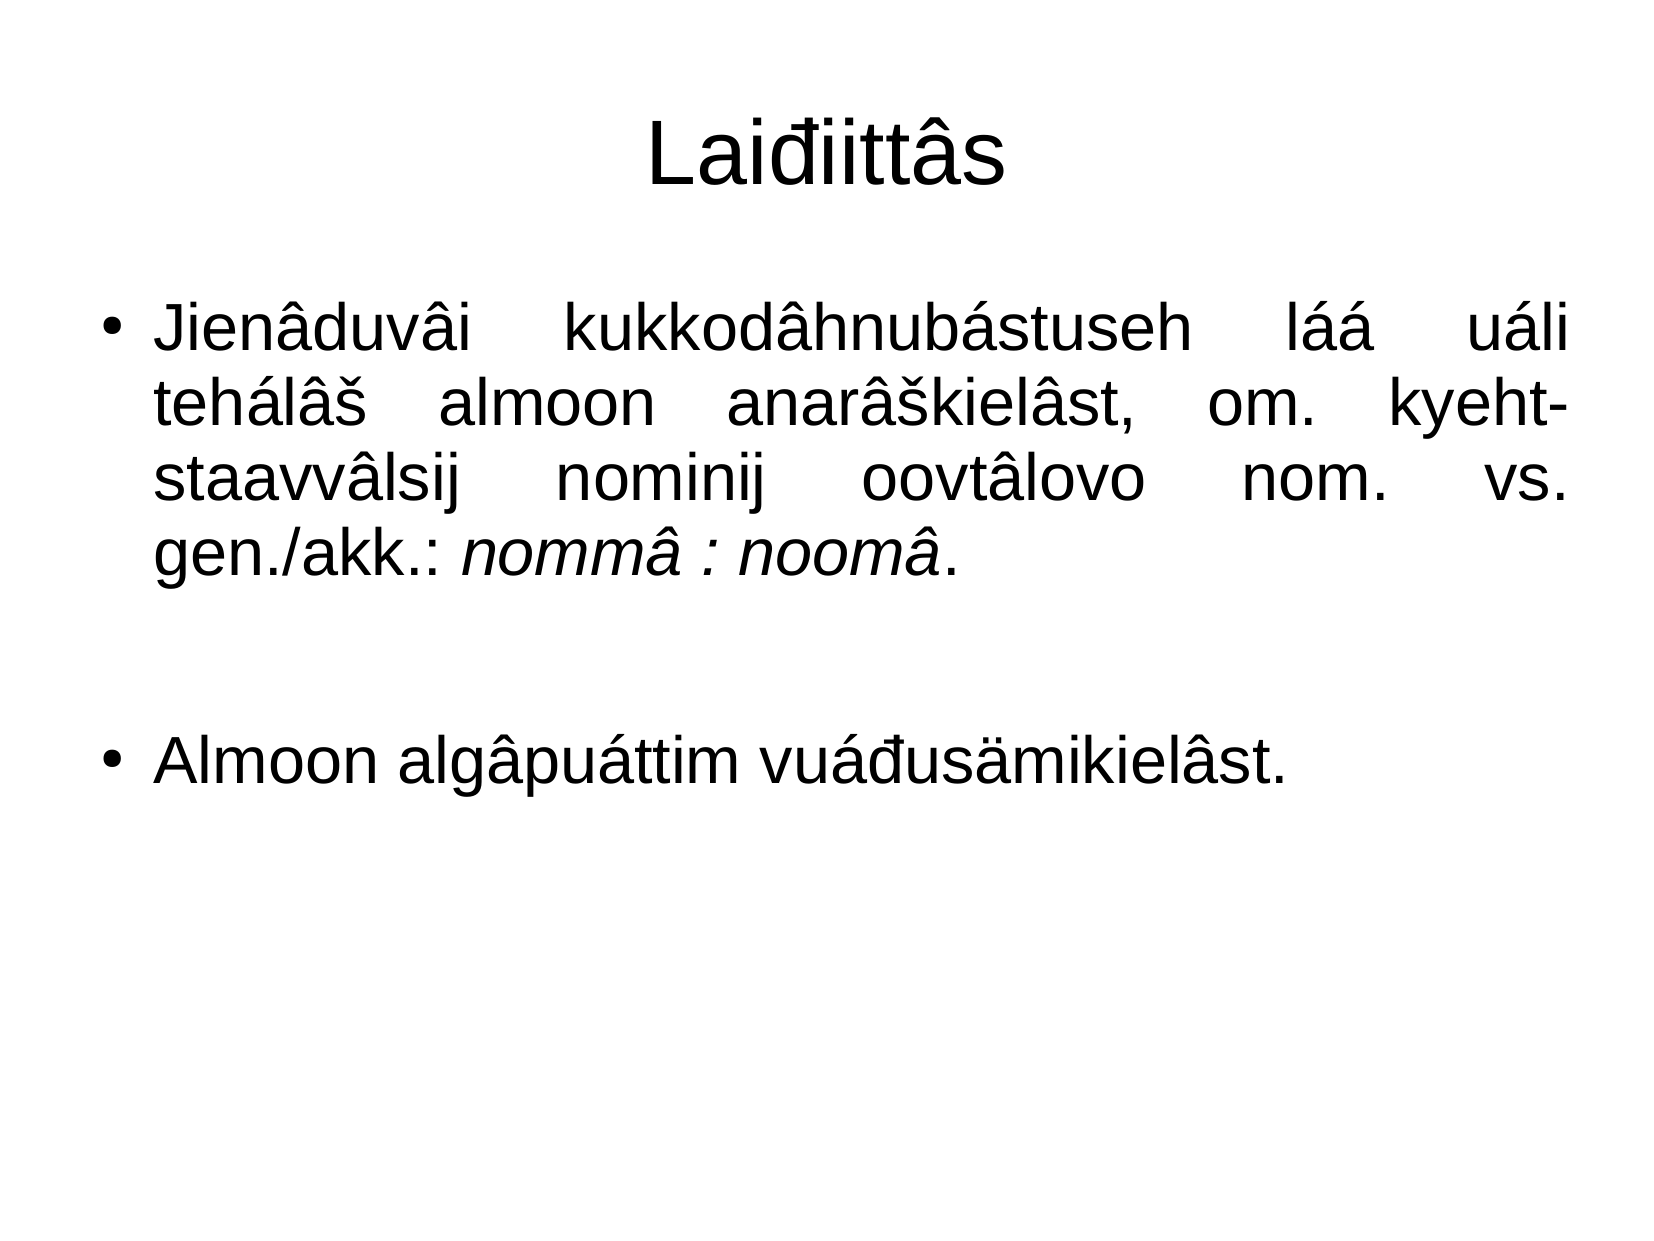

# Laiđiittâs
Jienâduvâi kukkodâhnubástuseh láá uáli tehálâš almoon anarâškielâst, om. kyeht-staavvâlsij nominij oovtâlovo nom. vs. gen./akk.: nommâ : noomâ.
Almoon algâpuáttim vuáđusämikielâst.